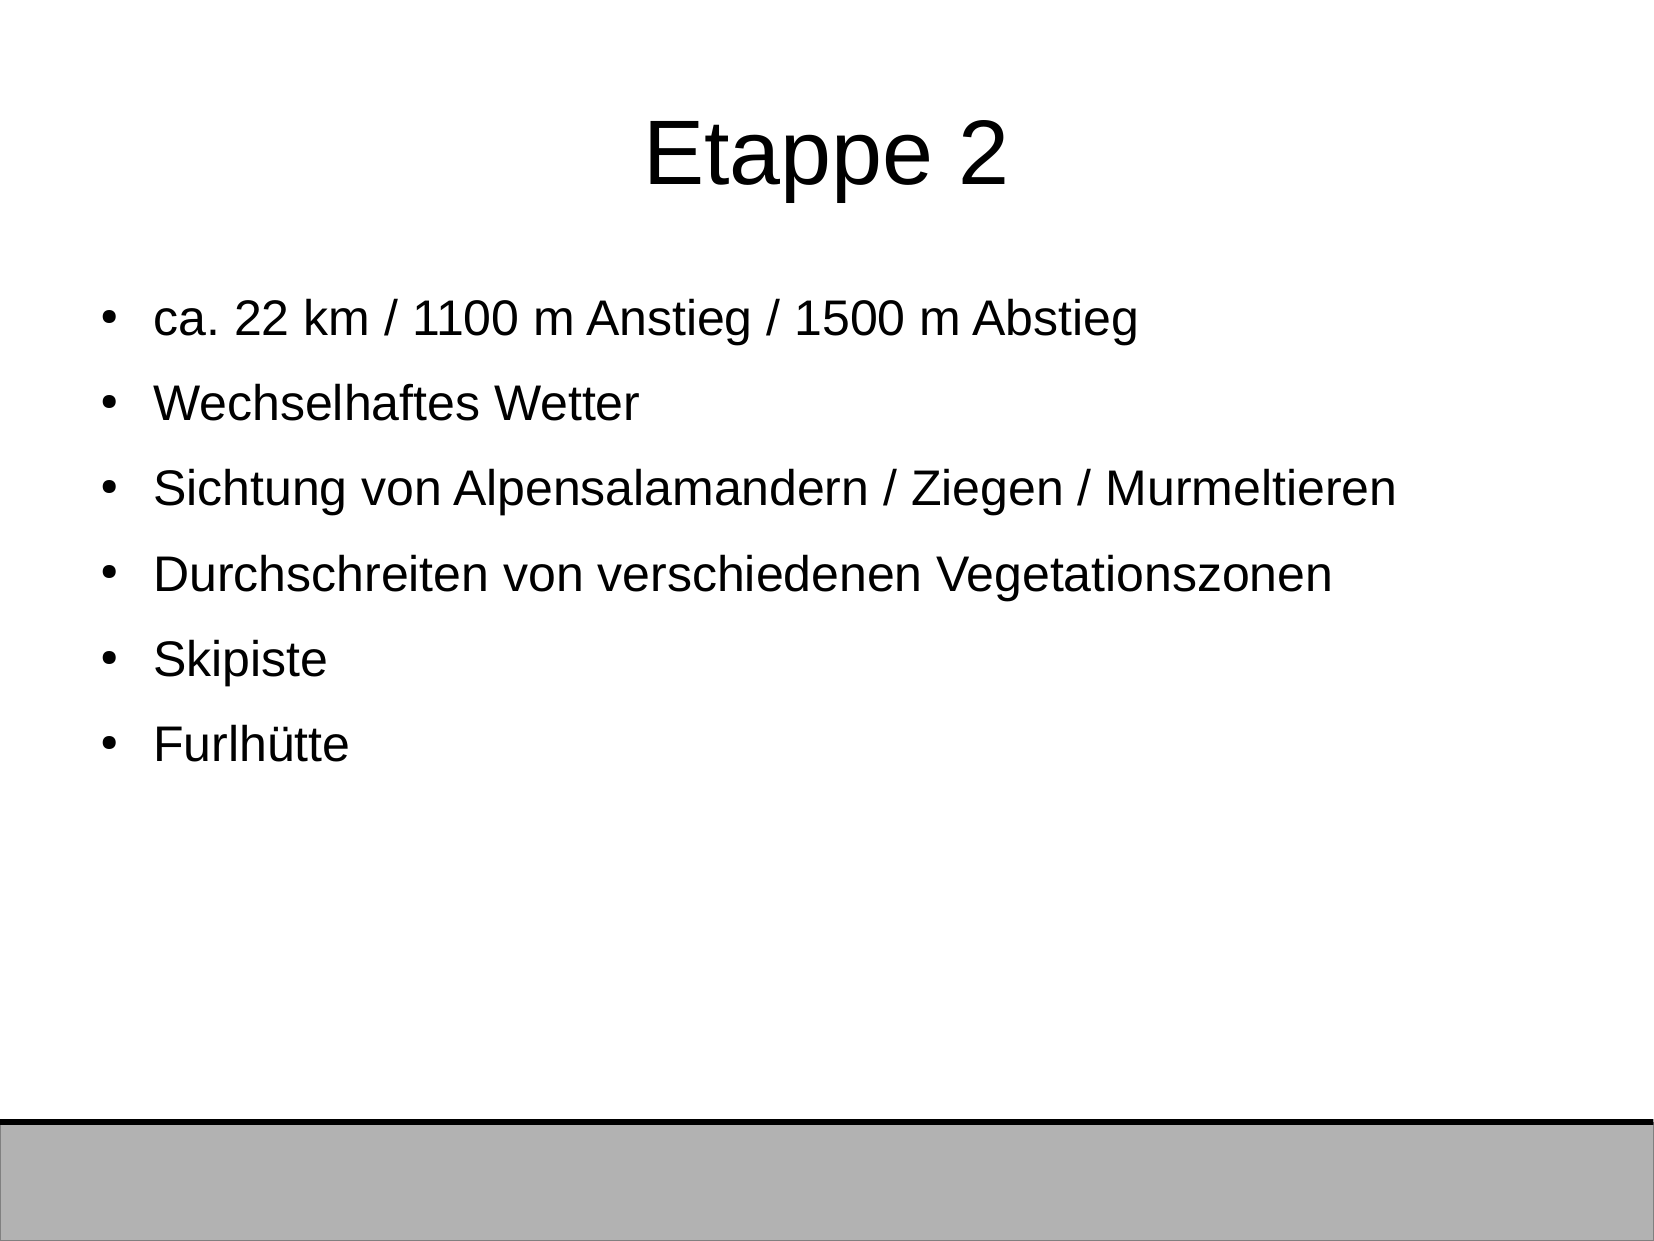

# Etappe 2
ca. 22 km / 1100 m Anstieg / 1500 m Abstieg
Wechselhaftes Wetter
Sichtung von Alpensalamandern / Ziegen / Murmeltieren
Durchschreiten von verschiedenen Vegetationszonen
Skipiste
Furlhütte